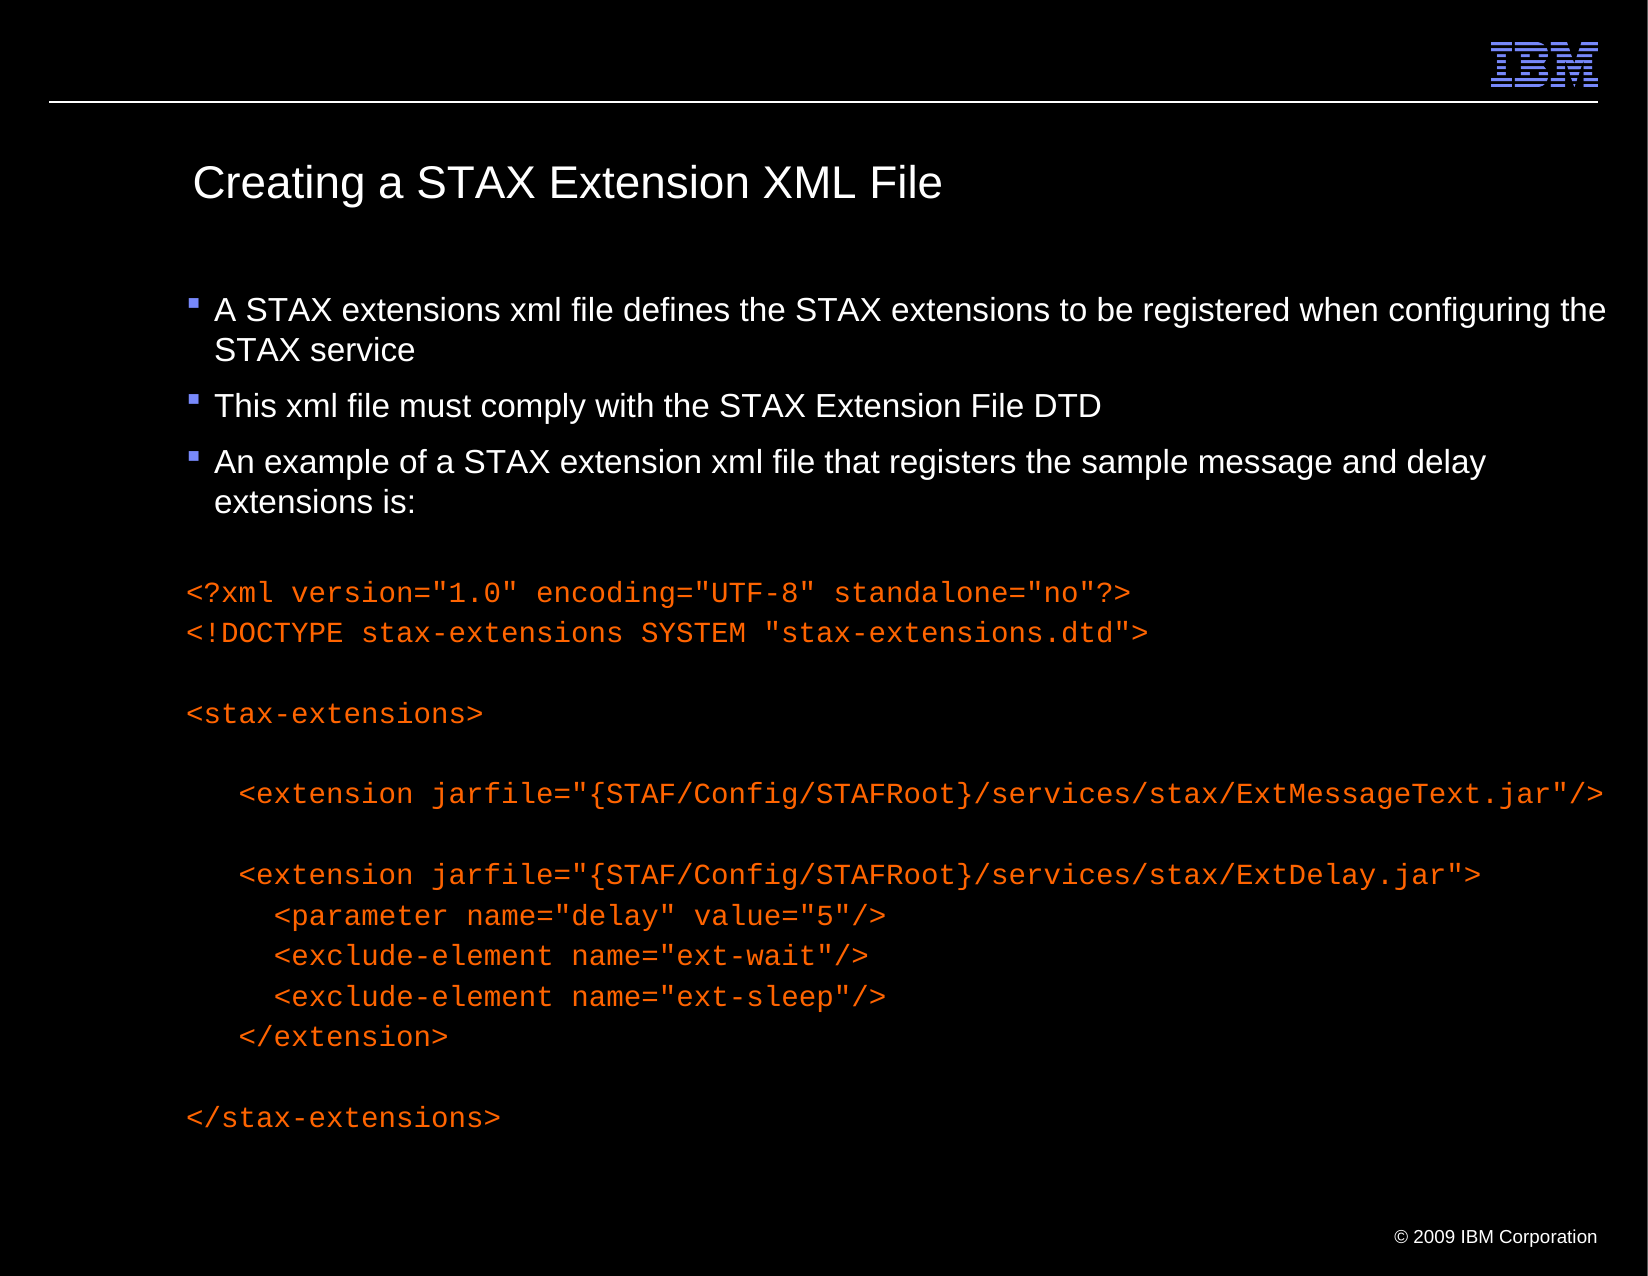

# Creating a STAX Extension XML File
A STAX extensions xml file defines the STAX extensions to be registered when configuring the STAX service
This xml file must comply with the STAX Extension File DTD
An example of a STAX extension xml file that registers the sample message and delay extensions is:
<?xml version="1.0" encoding="UTF-8" standalone="no"?>
<!DOCTYPE stax-extensions SYSTEM "stax-extensions.dtd">
<stax-extensions>
 <extension jarfile="{STAF/Config/STAFRoot}/services/stax/ExtMessageText.jar"/>
 <extension jarfile="{STAF/Config/STAFRoot}/services/stax/ExtDelay.jar">
 <parameter name="delay" value="5"/>
 <exclude-element name="ext-wait"/>
 <exclude-element name="ext-sleep"/>
 </extension>
</stax-extensions>